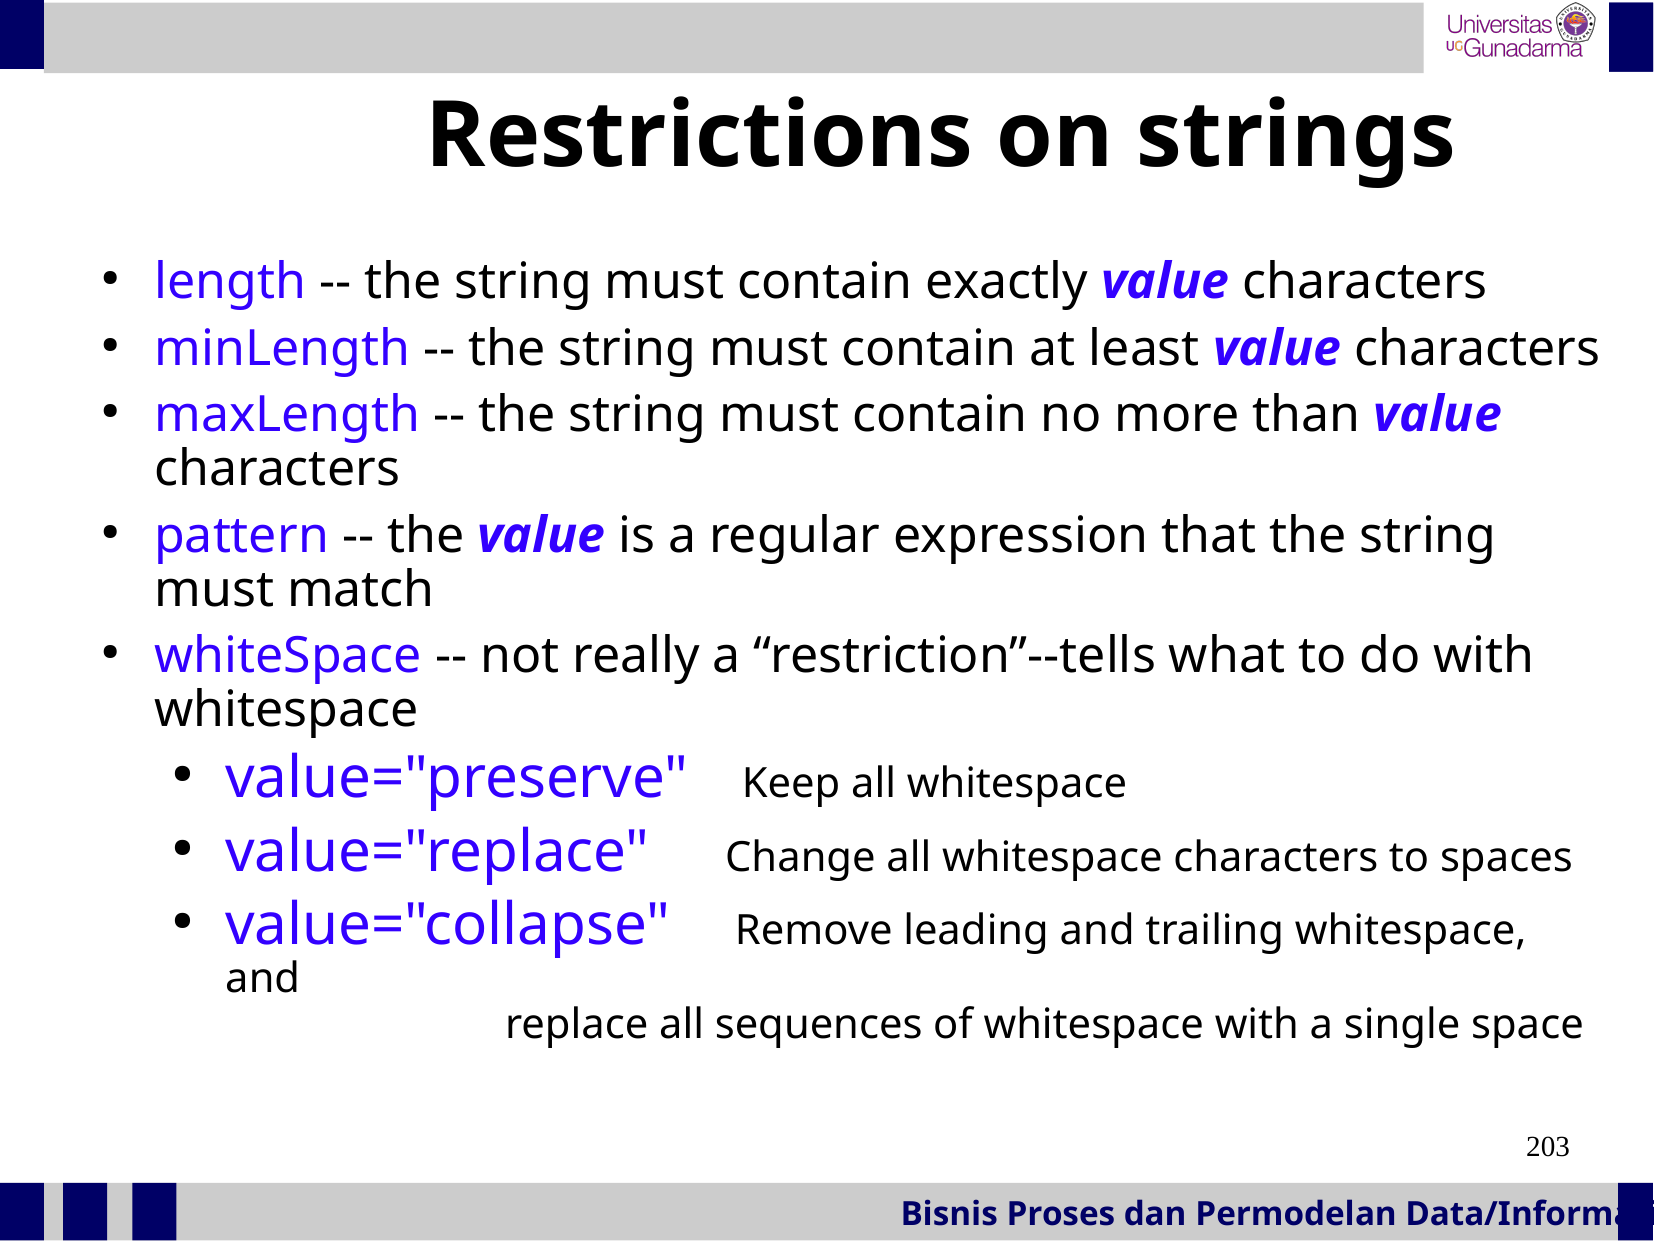

# Restrictions on strings
length -- the string must contain exactly value characters
minLength -- the string must contain at least value characters
maxLength -- the string must contain no more than value characters
pattern -- the value is a regular expression that the string must match
whiteSpace -- not really a “restriction”--tells what to do with whitespace
value="preserve" Keep all whitespace
value="replace" Change all whitespace characters to spaces
value="collapse" Remove leading and trailing whitespace, and
 replace all sequences of whitespace with a single space
203